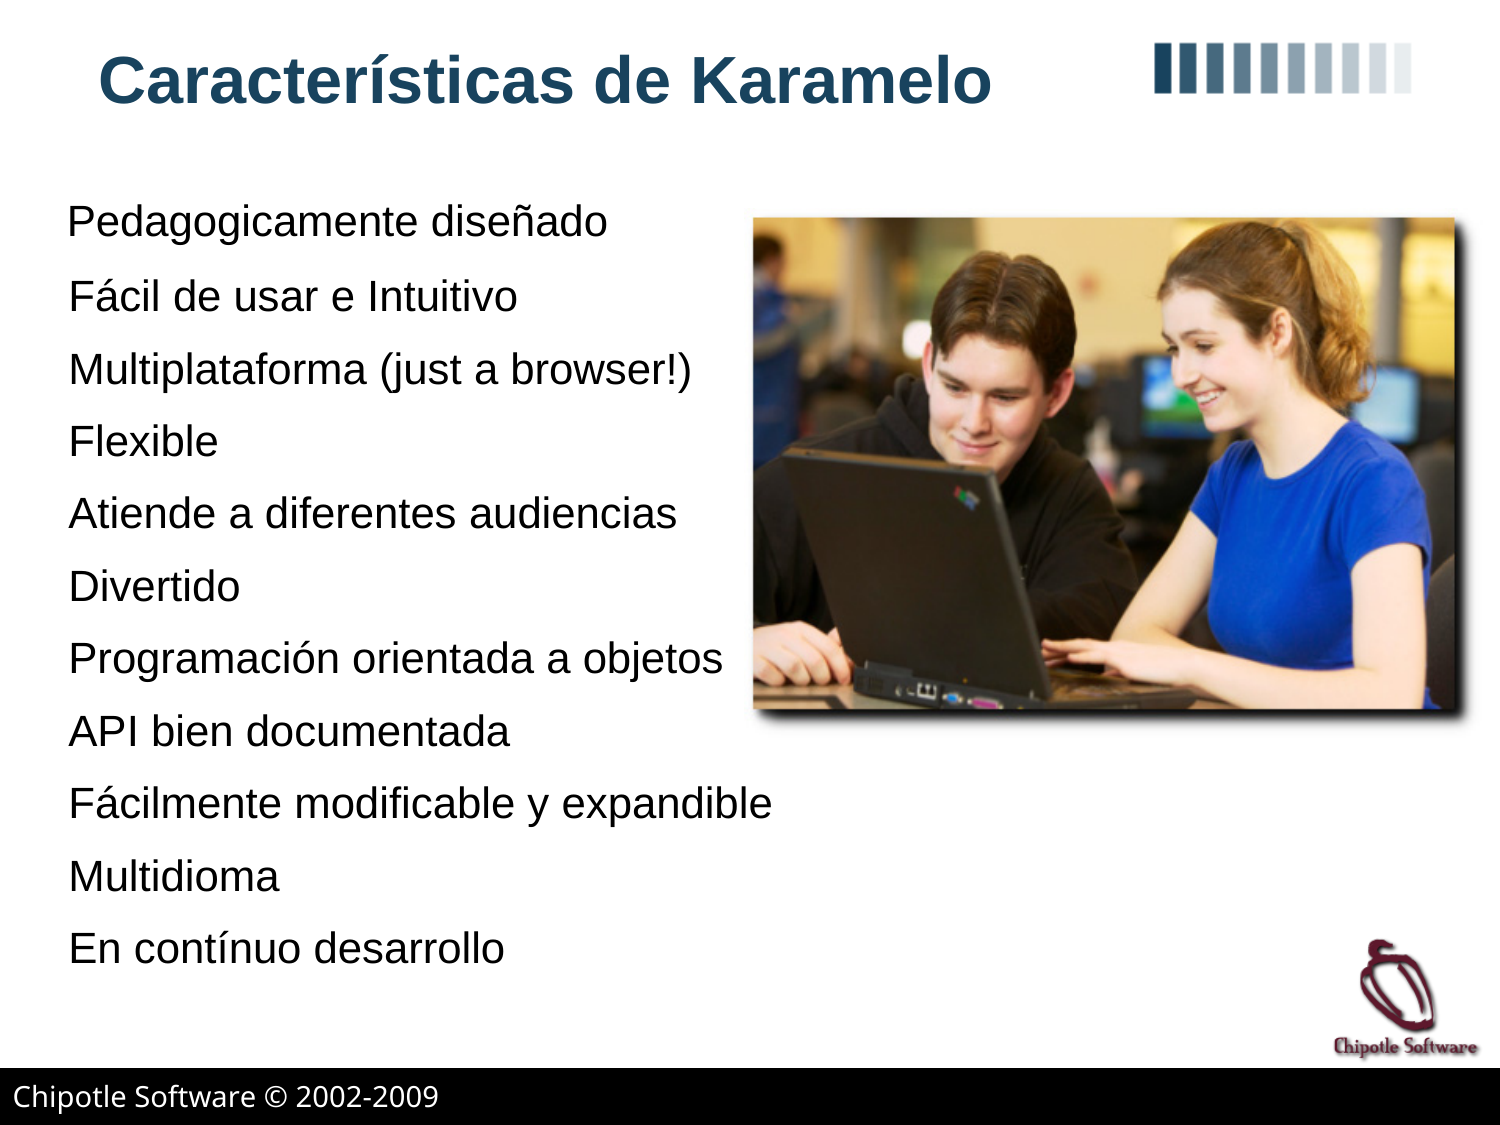

# Características de Karamelo
 Pedagogicamente diseñado
 Fácil de usar e Intuitivo
 Multiplataforma (just a browser!)
 Flexible
 Atiende a diferentes audiencias
 Divertido
 Programación orientada a objetos
 API bien documentada
 Fácilmente modificable y expandible
 Multidioma
 En contínuo desarrollo